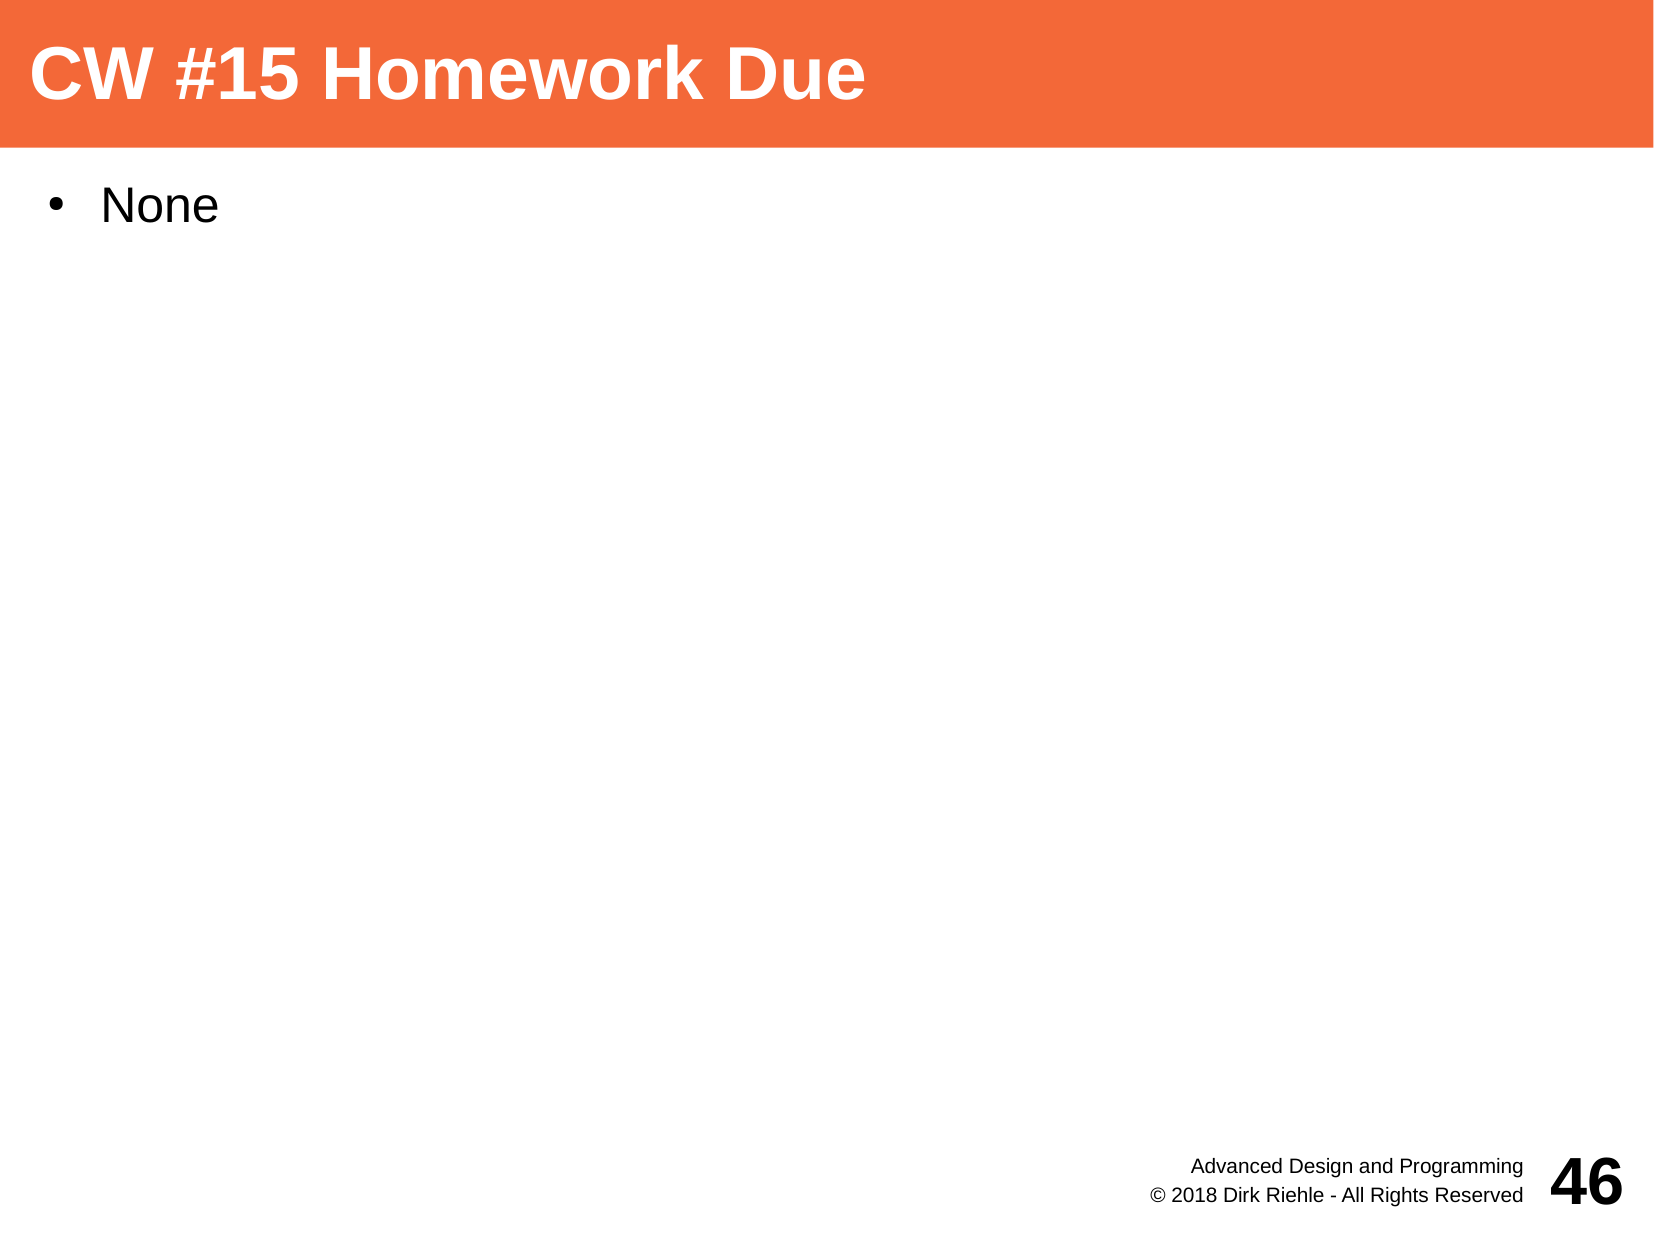

# CW #15 Homework Due
None
Advanced Design and Programming
46
© 2018 Dirk Riehle - All Rights Reserved